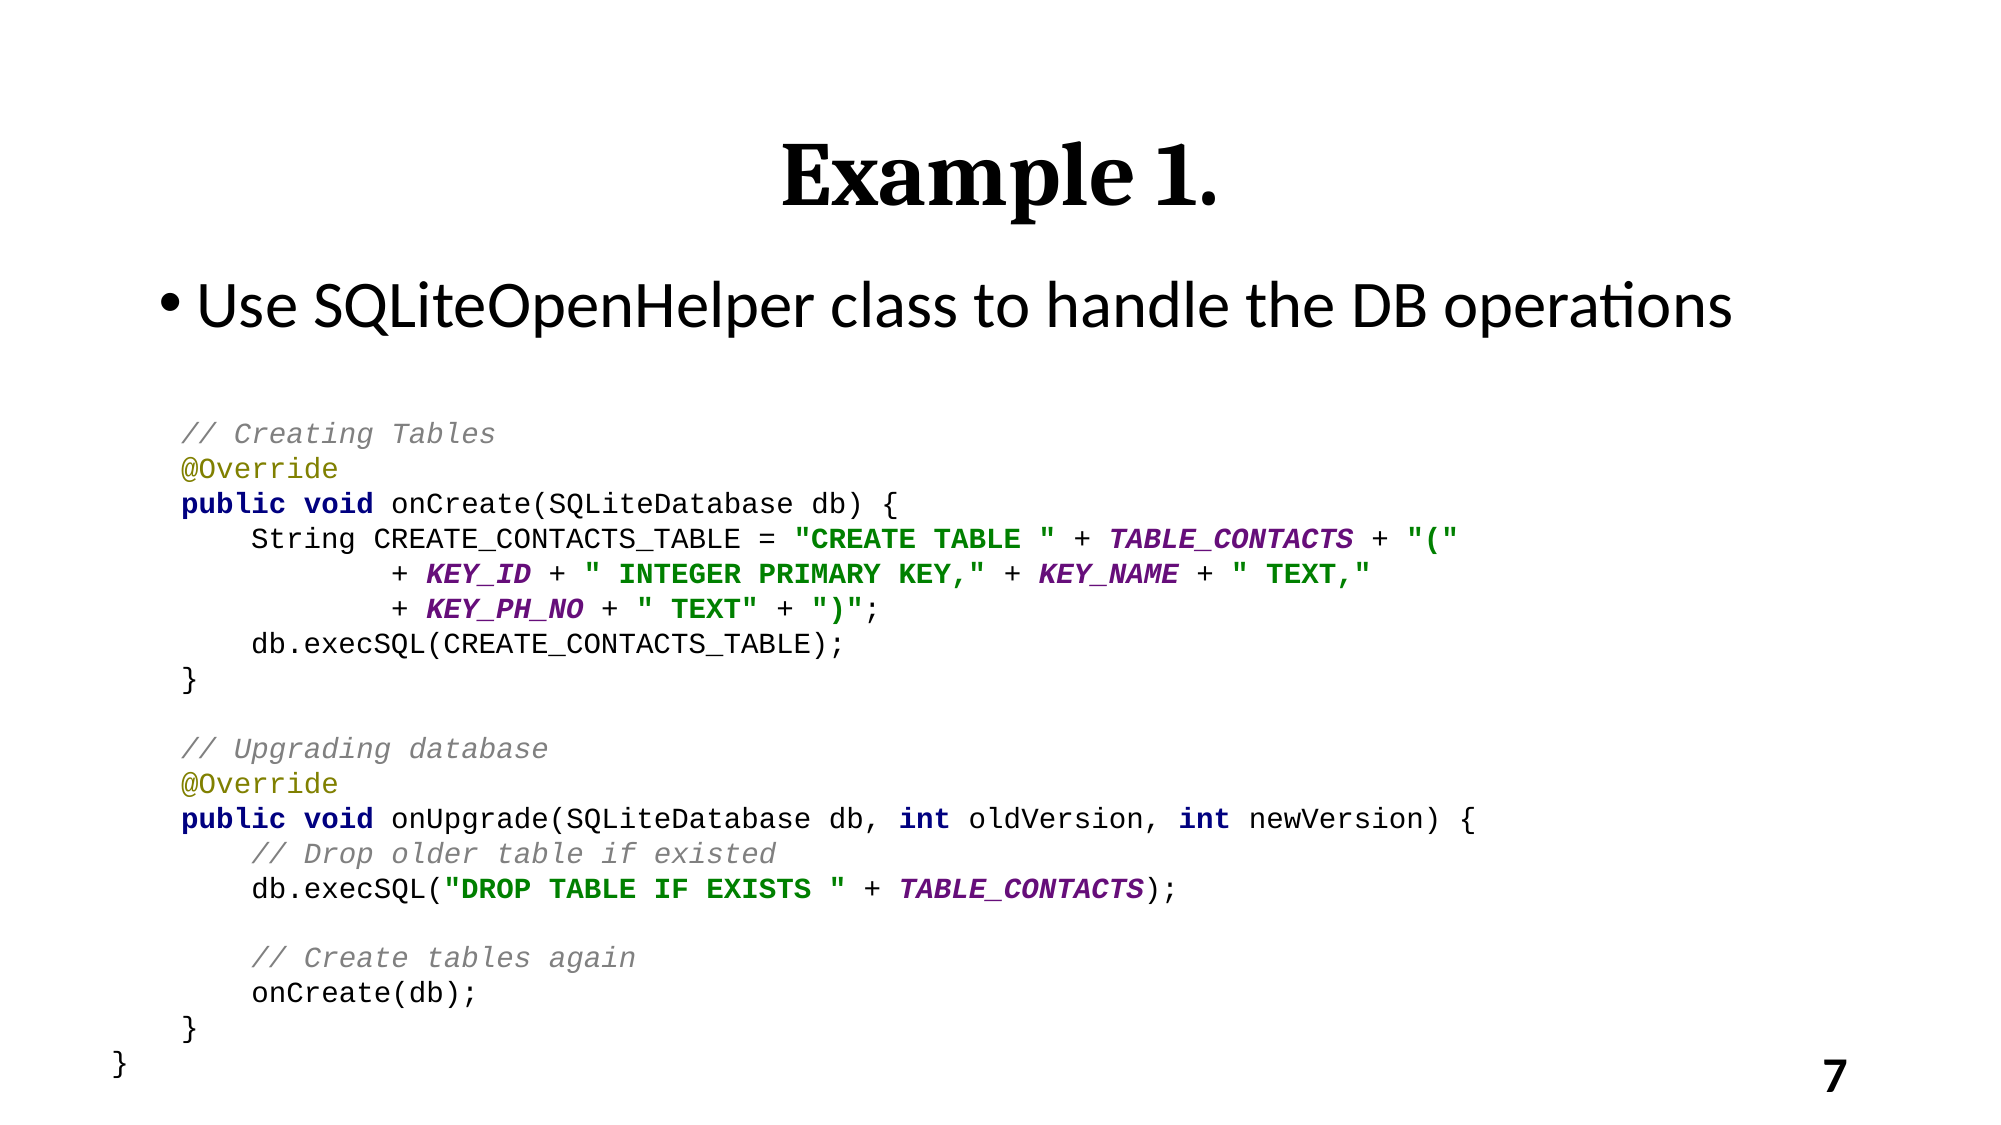

# Example 1.
Use SQLiteOpenHelper class to handle the DB operations
 // Creating Tables
 @Override
 public void onCreate(SQLiteDatabase db) {
 String CREATE_CONTACTS_TABLE = "CREATE TABLE " + TABLE_CONTACTS + "("
 + KEY_ID + " INTEGER PRIMARY KEY," + KEY_NAME + " TEXT,"
 + KEY_PH_NO + " TEXT" + ")";
 db.execSQL(CREATE_CONTACTS_TABLE);
 }
 // Upgrading database
 @Override
 public void onUpgrade(SQLiteDatabase db, int oldVersion, int newVersion) {
 // Drop older table if existed
 db.execSQL("DROP TABLE IF EXISTS " + TABLE_CONTACTS);
 // Create tables again
 onCreate(db);
 }
}